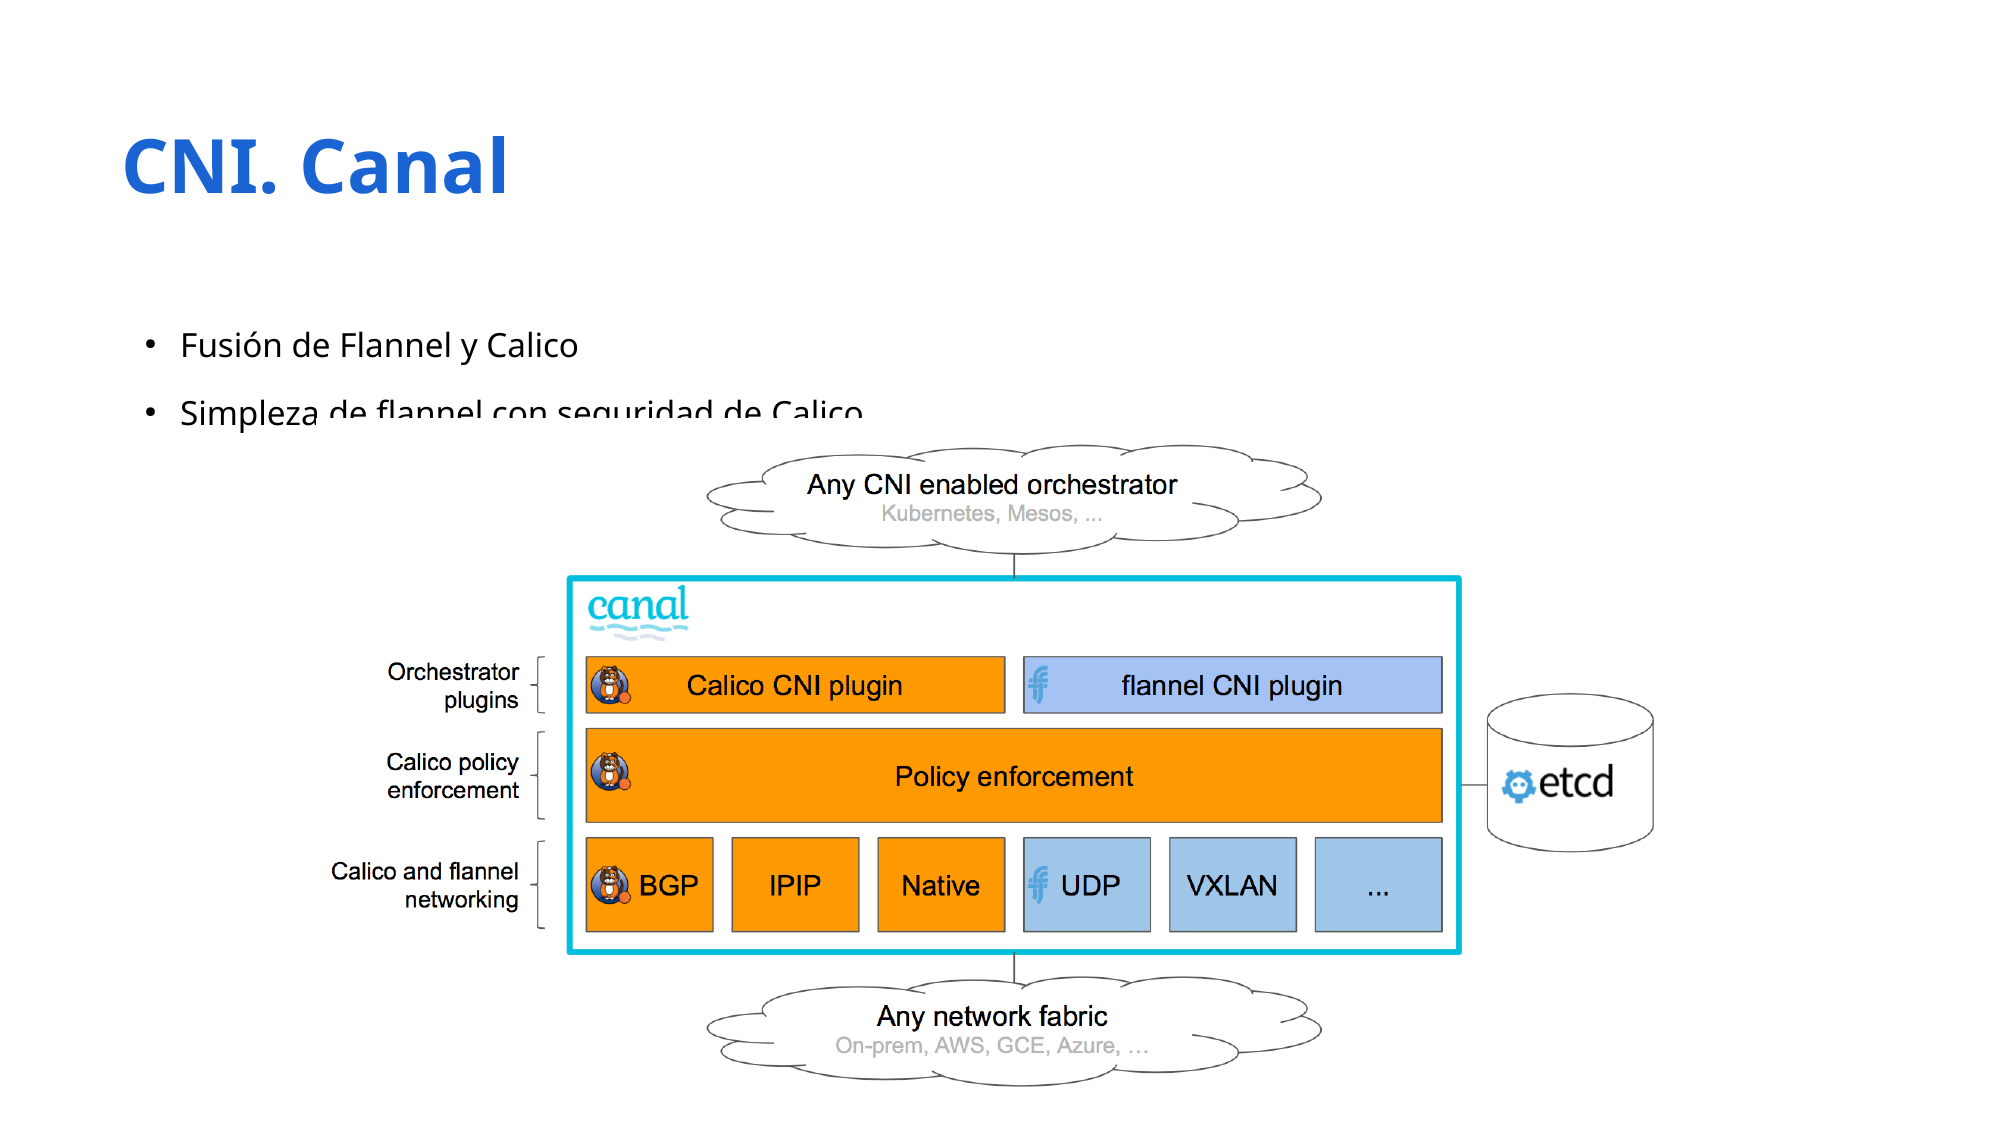

CNI. Canal
Fusión de Flannel y Calico
Simpleza de flannel con seguridad de Calico